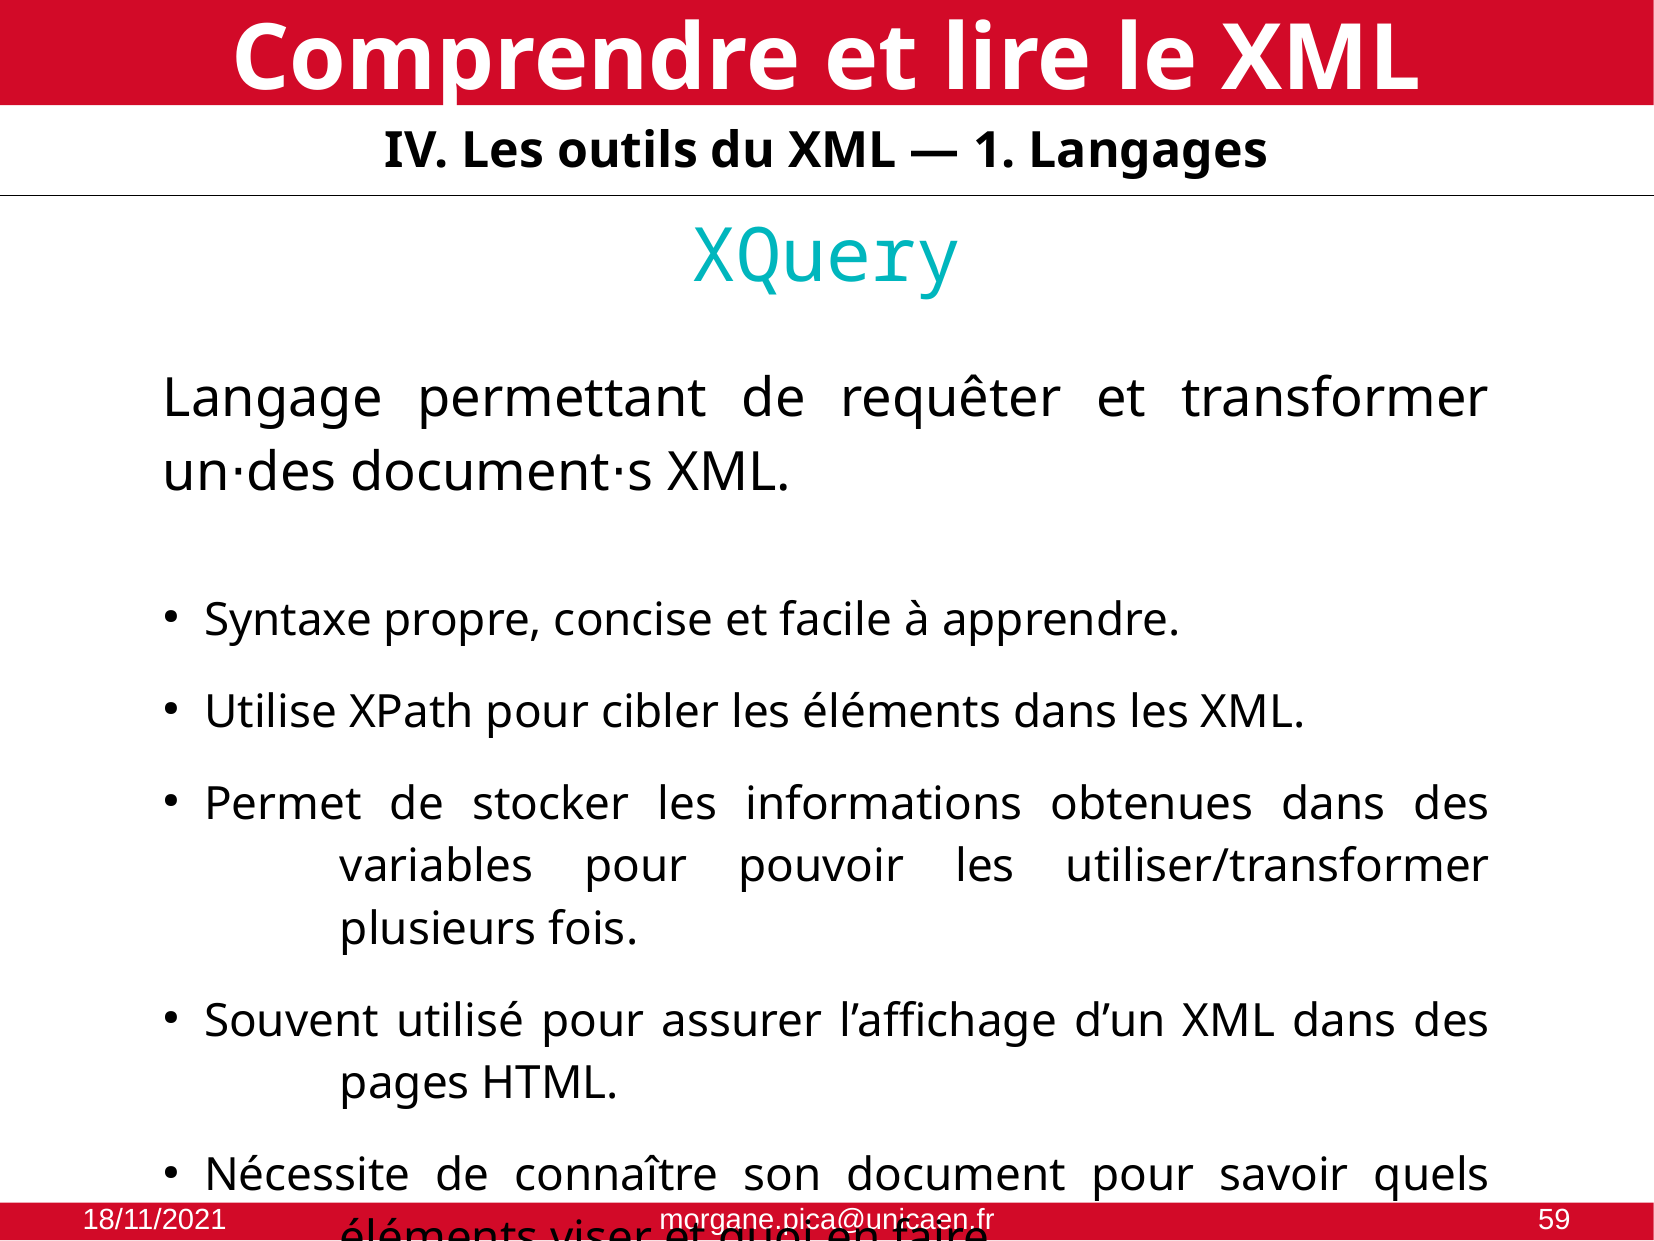

# Comprendre et lire le XML
IV. Les outils du XML — 1. Langages
XQuery
Langage permettant de requêter et transformer un⋅des document⋅s XML.
Syntaxe propre, concise et facile à apprendre.
Utilise XPath pour cibler les éléments dans les XML.
Permet de stocker les informations obtenues dans des variables pour pouvoir les utiliser/transformer plusieurs fois.
Souvent utilisé pour assurer l’affichage d’un XML dans des pages HTML.
Nécessite de connaître son document pour savoir quels éléments viser et quoi en faire.
18/11/2021
morgane.pica@unicaen.fr
59